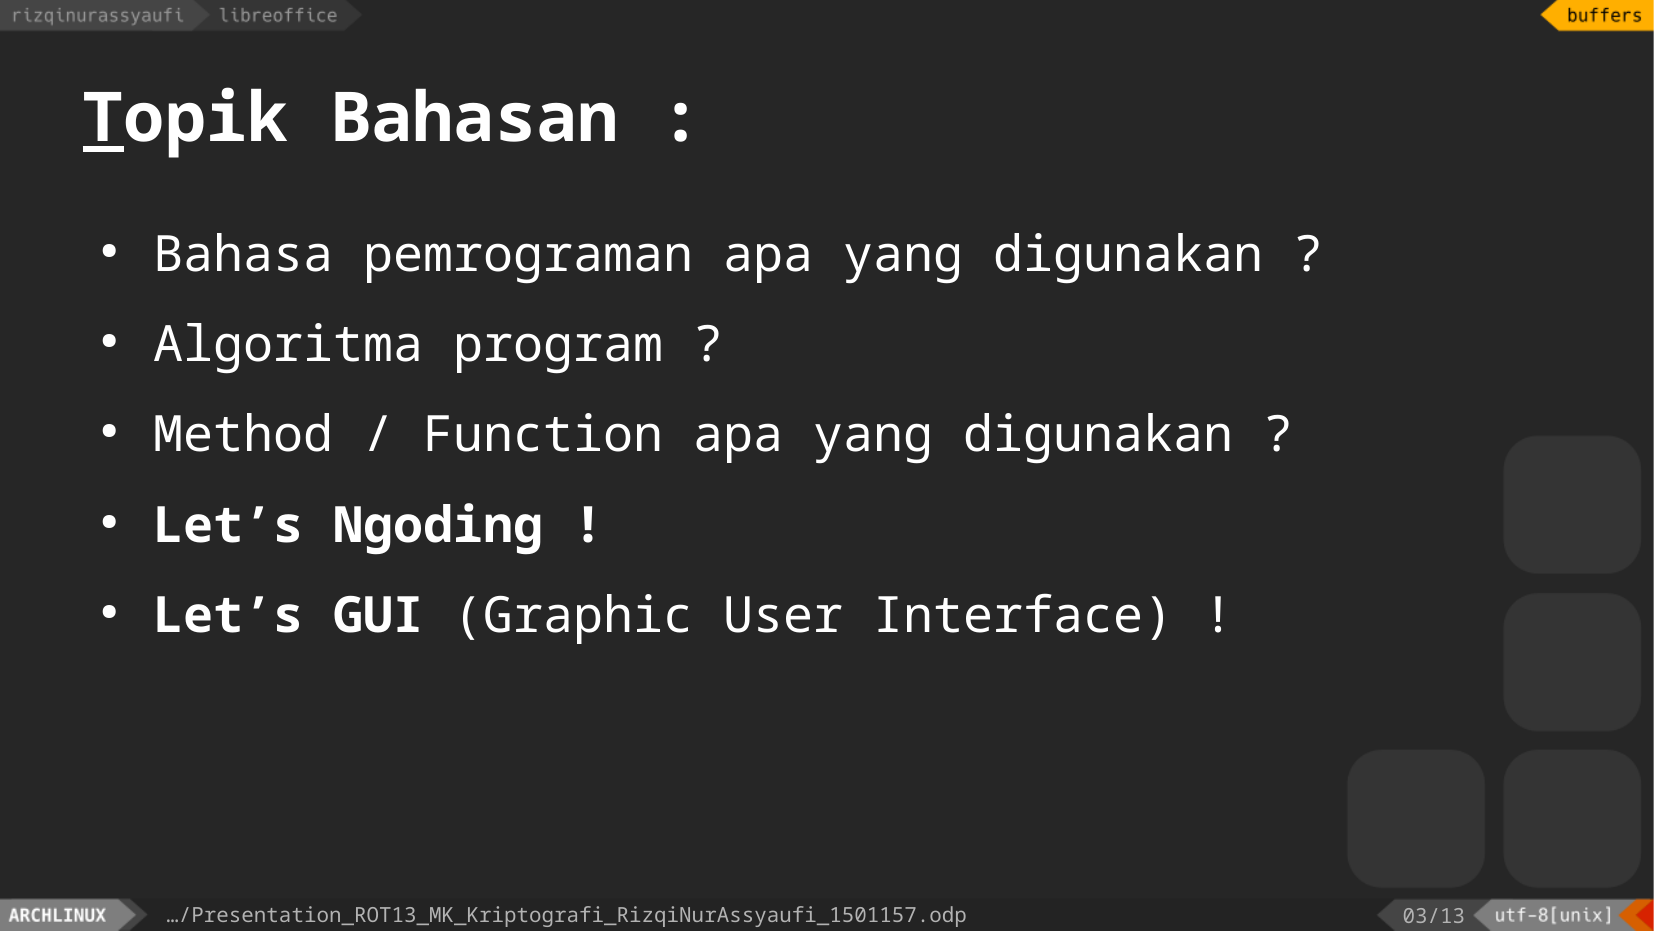

# Topik Bahasan :
Bahasa pemrograman apa yang digunakan ?
Algoritma program ?
Method / Function apa yang digunakan ?
Let’s Ngoding !
Let’s GUI (Graphic User Interface) !
…/Presentation_ROT13_MK_Kriptografi_RizqiNurAssyaufi_1501157.odp
03/13